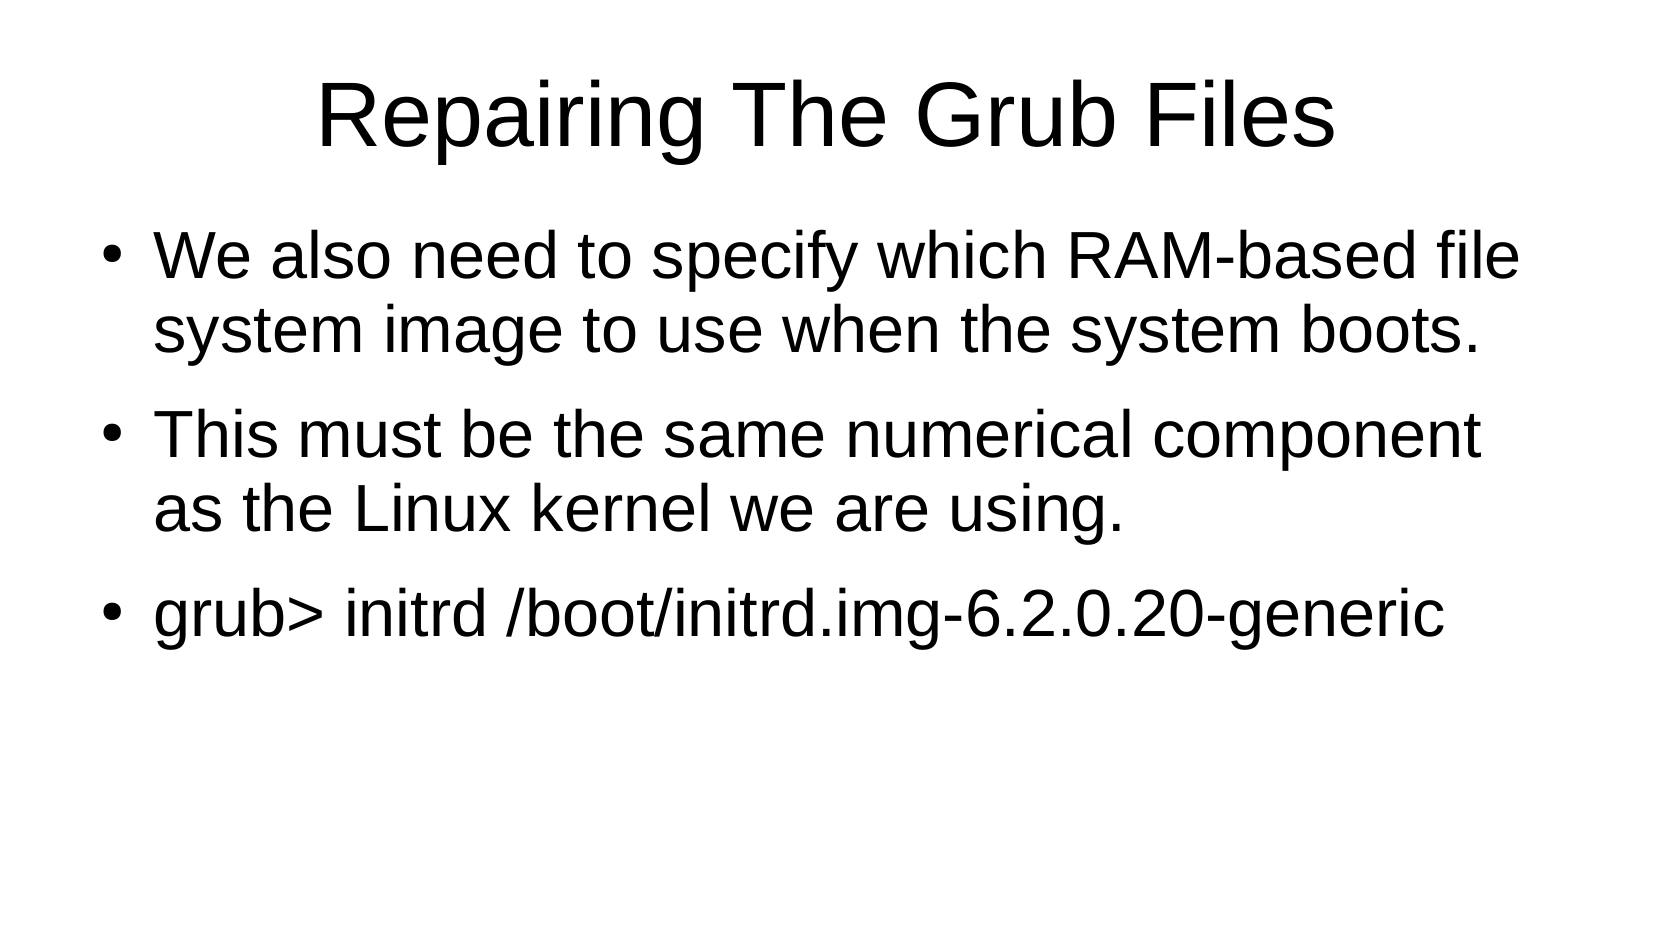

# Repairing The Grub Files
We also need to specify which RAM-based file system image to use when the system boots.
This must be the same numerical component as the Linux kernel we are using.
grub> initrd /boot/initrd.img-6.2.0.20-generic